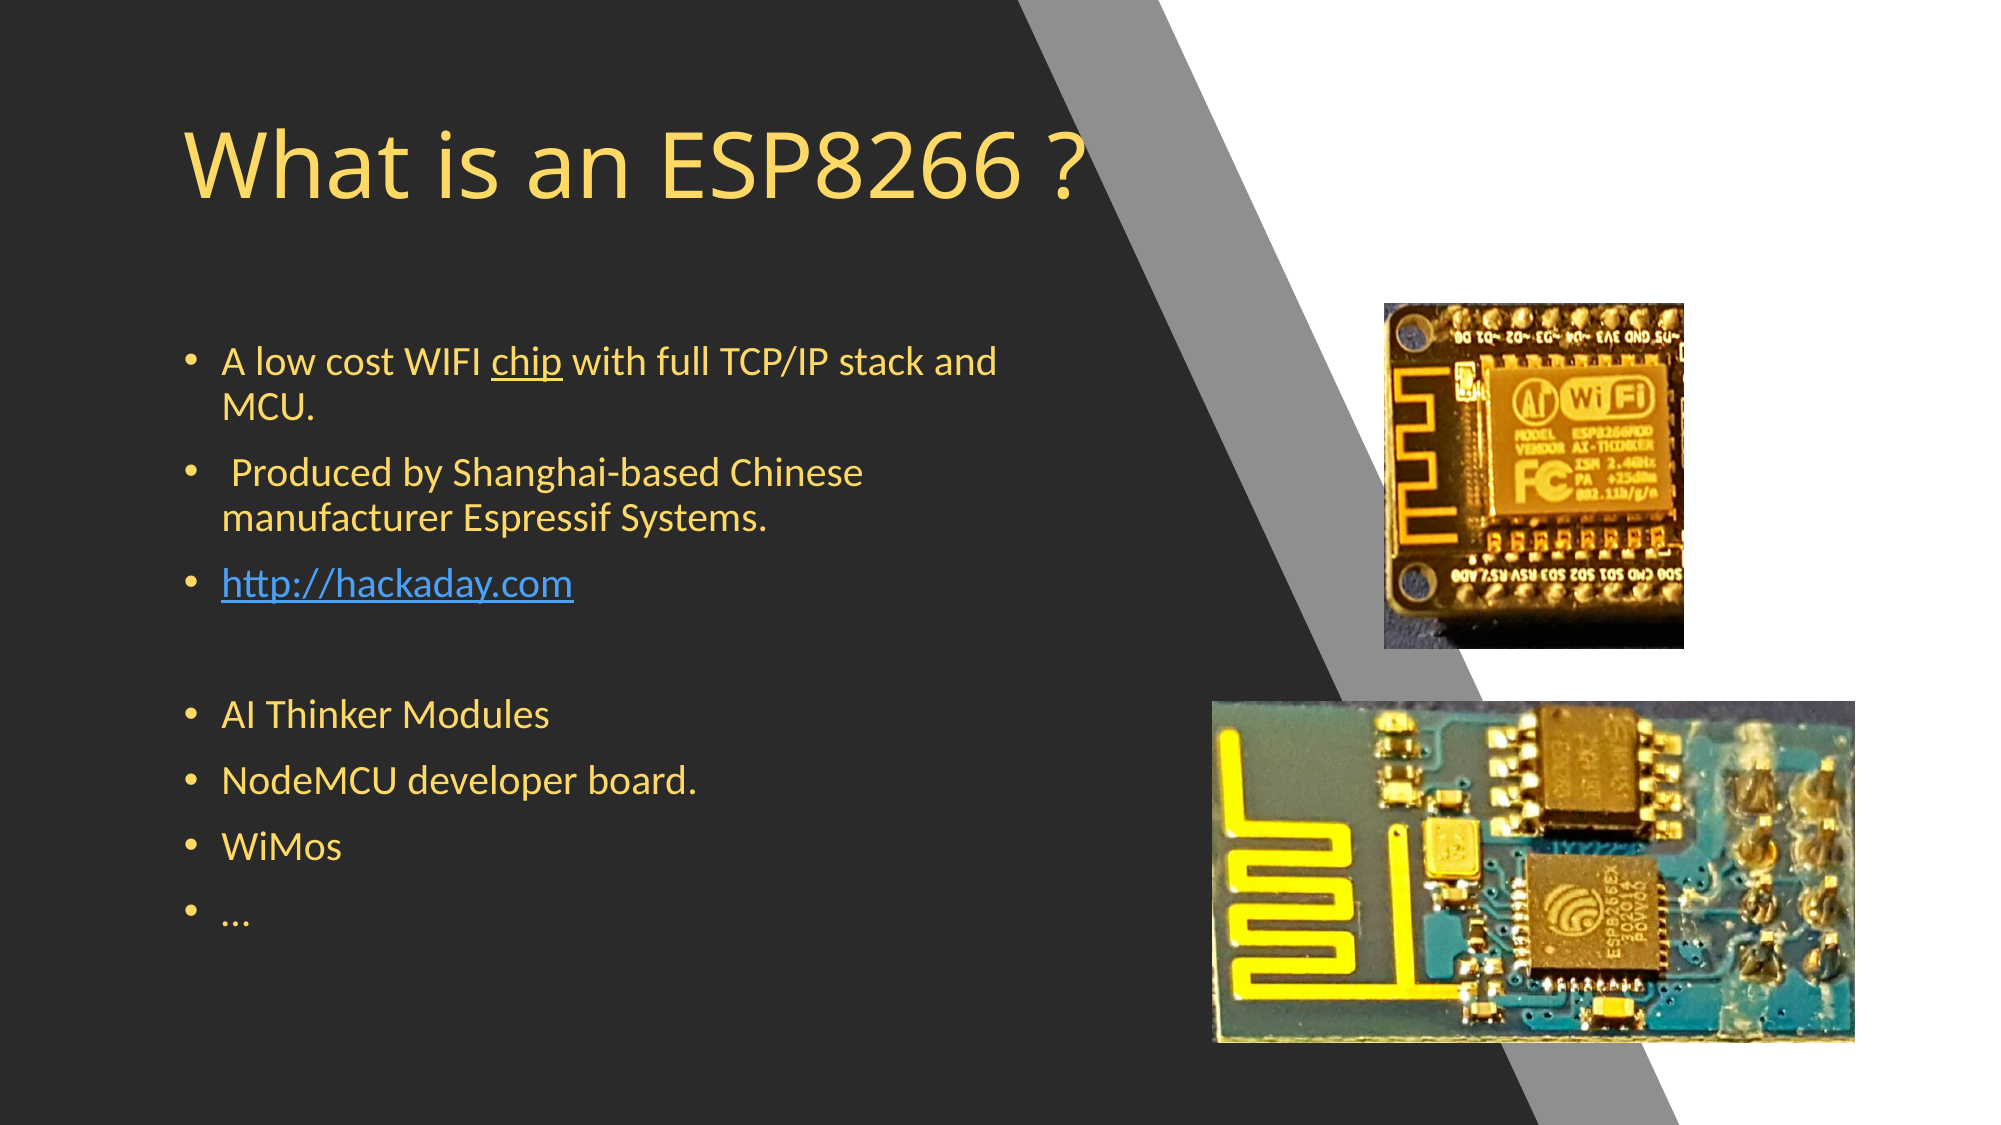

# What is an ESP8266 ?
A low cost WIFI chip with full TCP/IP stack and MCU.
 Produced by Shanghai-based Chinese manufacturer Espressif Systems.
http://hackaday.com
AI Thinker Modules
NodeMCU developer board.
WiMos
…